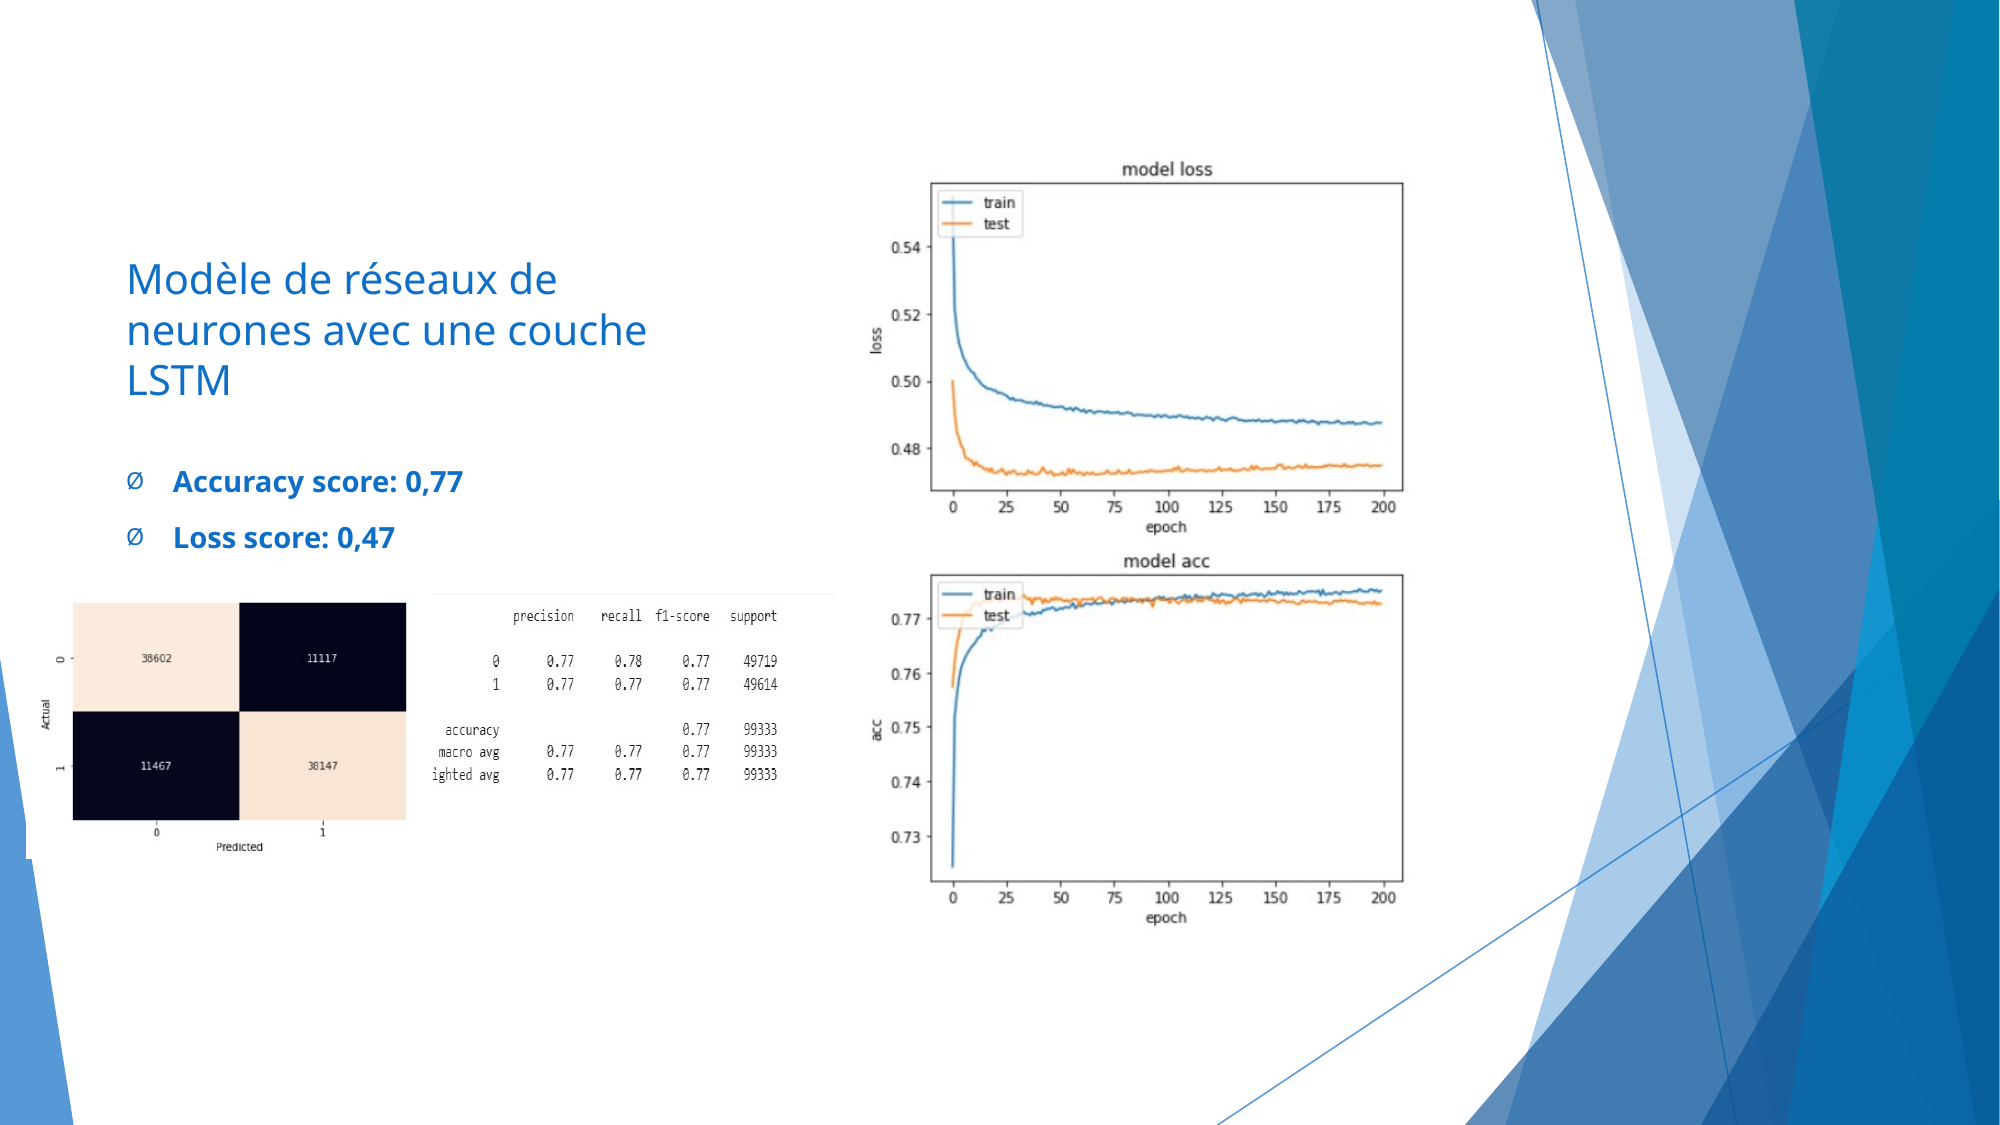

# Modèle de réseaux de neurones avec une couche LSTM
Accuracy score: 0,77
Loss score: 0,47